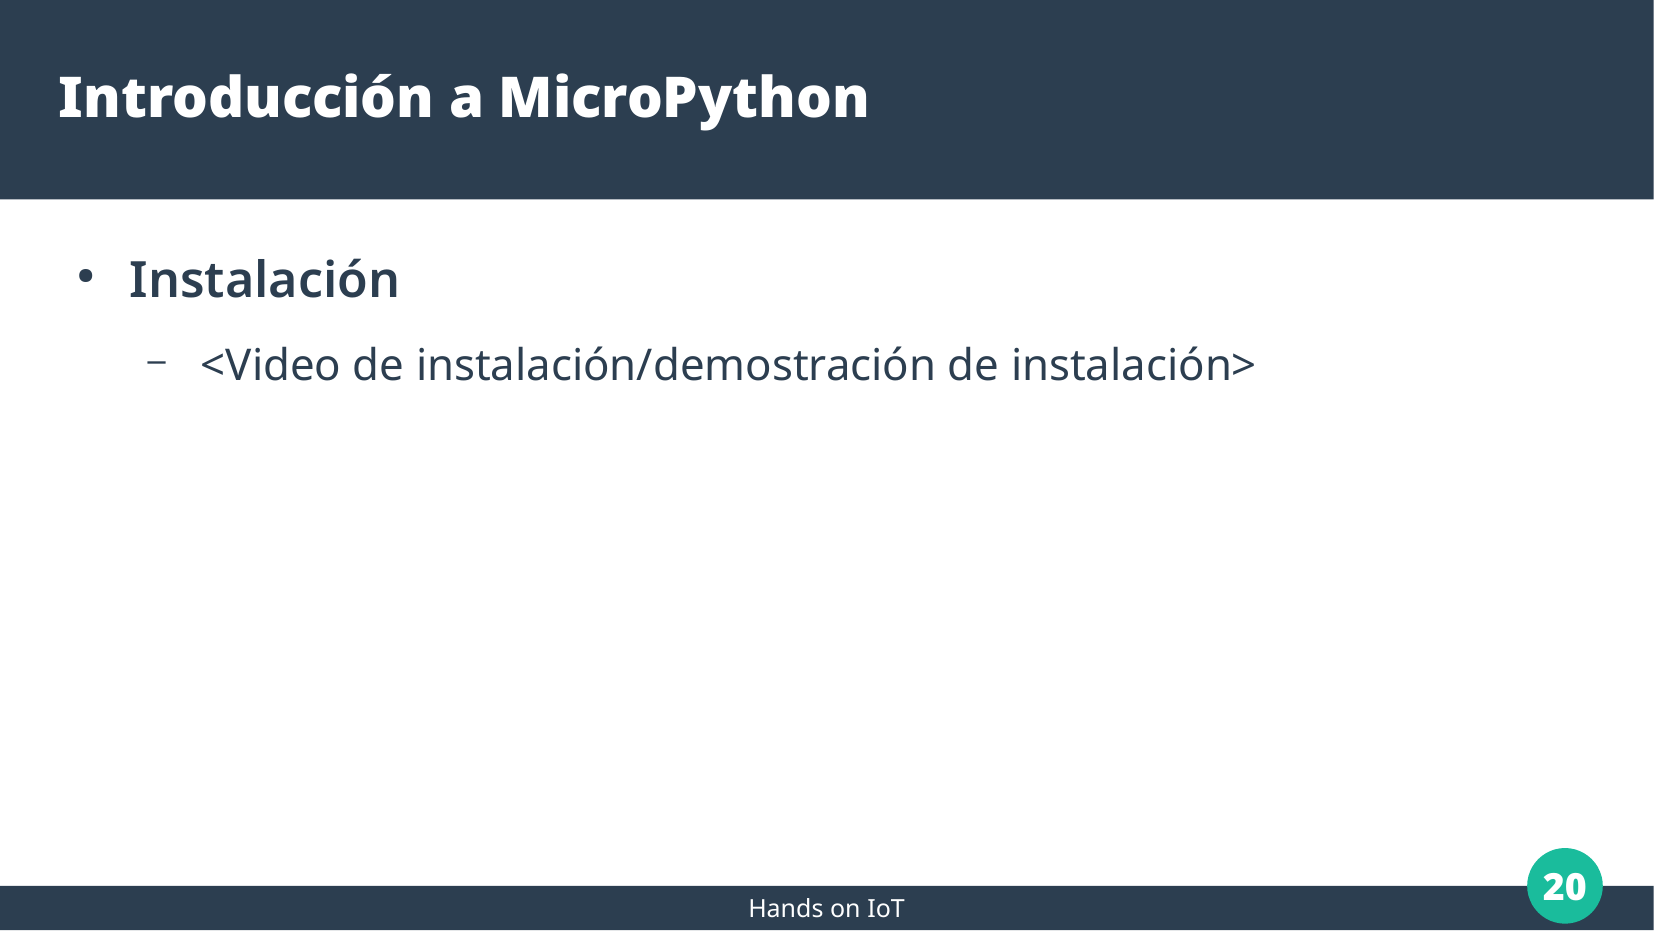

# Introducción a MicroPython
Instalación
<Video de instalación/demostración de instalación>
Hands on IoT